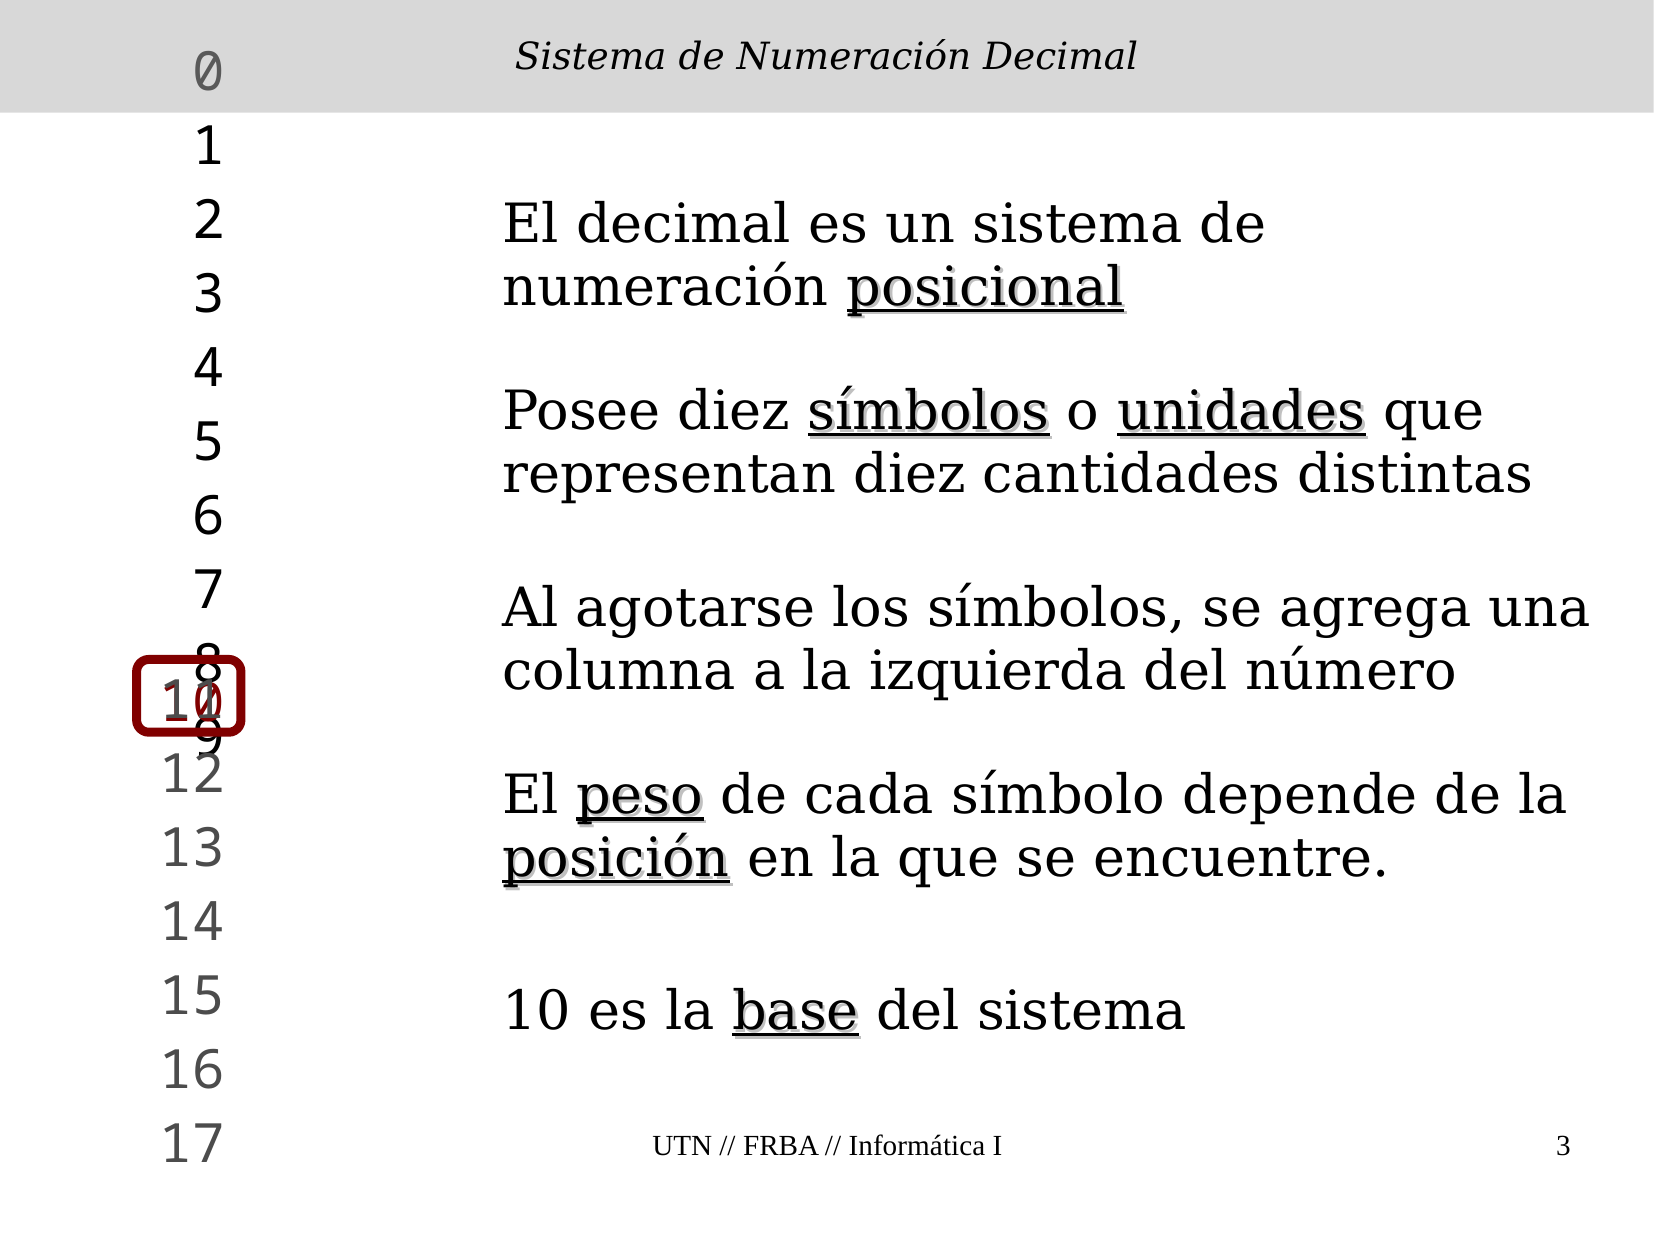

Sistema de Numeración Decimal
# 0 1 2 3 4 5 6 7 8 9
El decimal es un sistema de numeración posicional
Posee diez símbolos o unidades que representan diez cantidades distintas
Al agotarse los símbolos, se agrega una columna a la izquierda del número
11
12
13
14
15
16
17
10
El peso de cada símbolo depende de la posición en la que se encuentre.
10 es la base del sistema
UTN // FRBA // Informática I
3